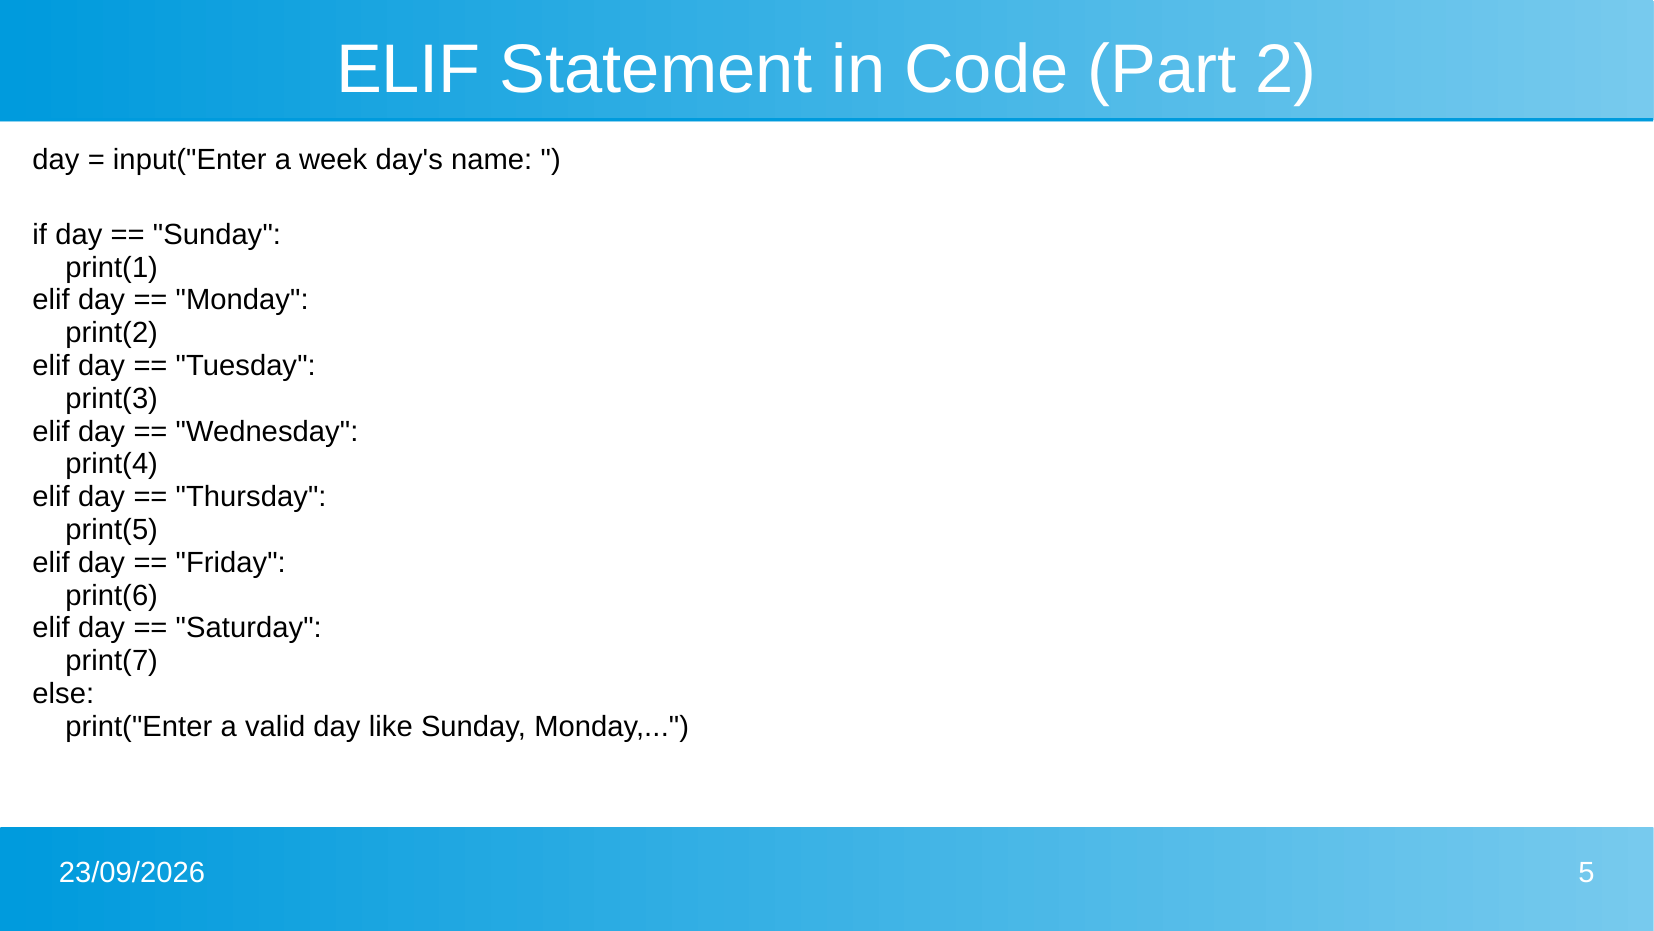

# ELIF Statement in Code (Part 2)
day = input("Enter a week day's name: ")
if day == "Sunday":
 print(1)
elif day == "Monday":
 print(2)
elif day == "Tuesday":
 print(3)
elif day == "Wednesday":
 print(4)
elif day == "Thursday":
 print(5)
elif day == "Friday":
 print(6)
elif day == "Saturday":
 print(7)
else:
 print("Enter a valid day like Sunday, Monday,...")
5